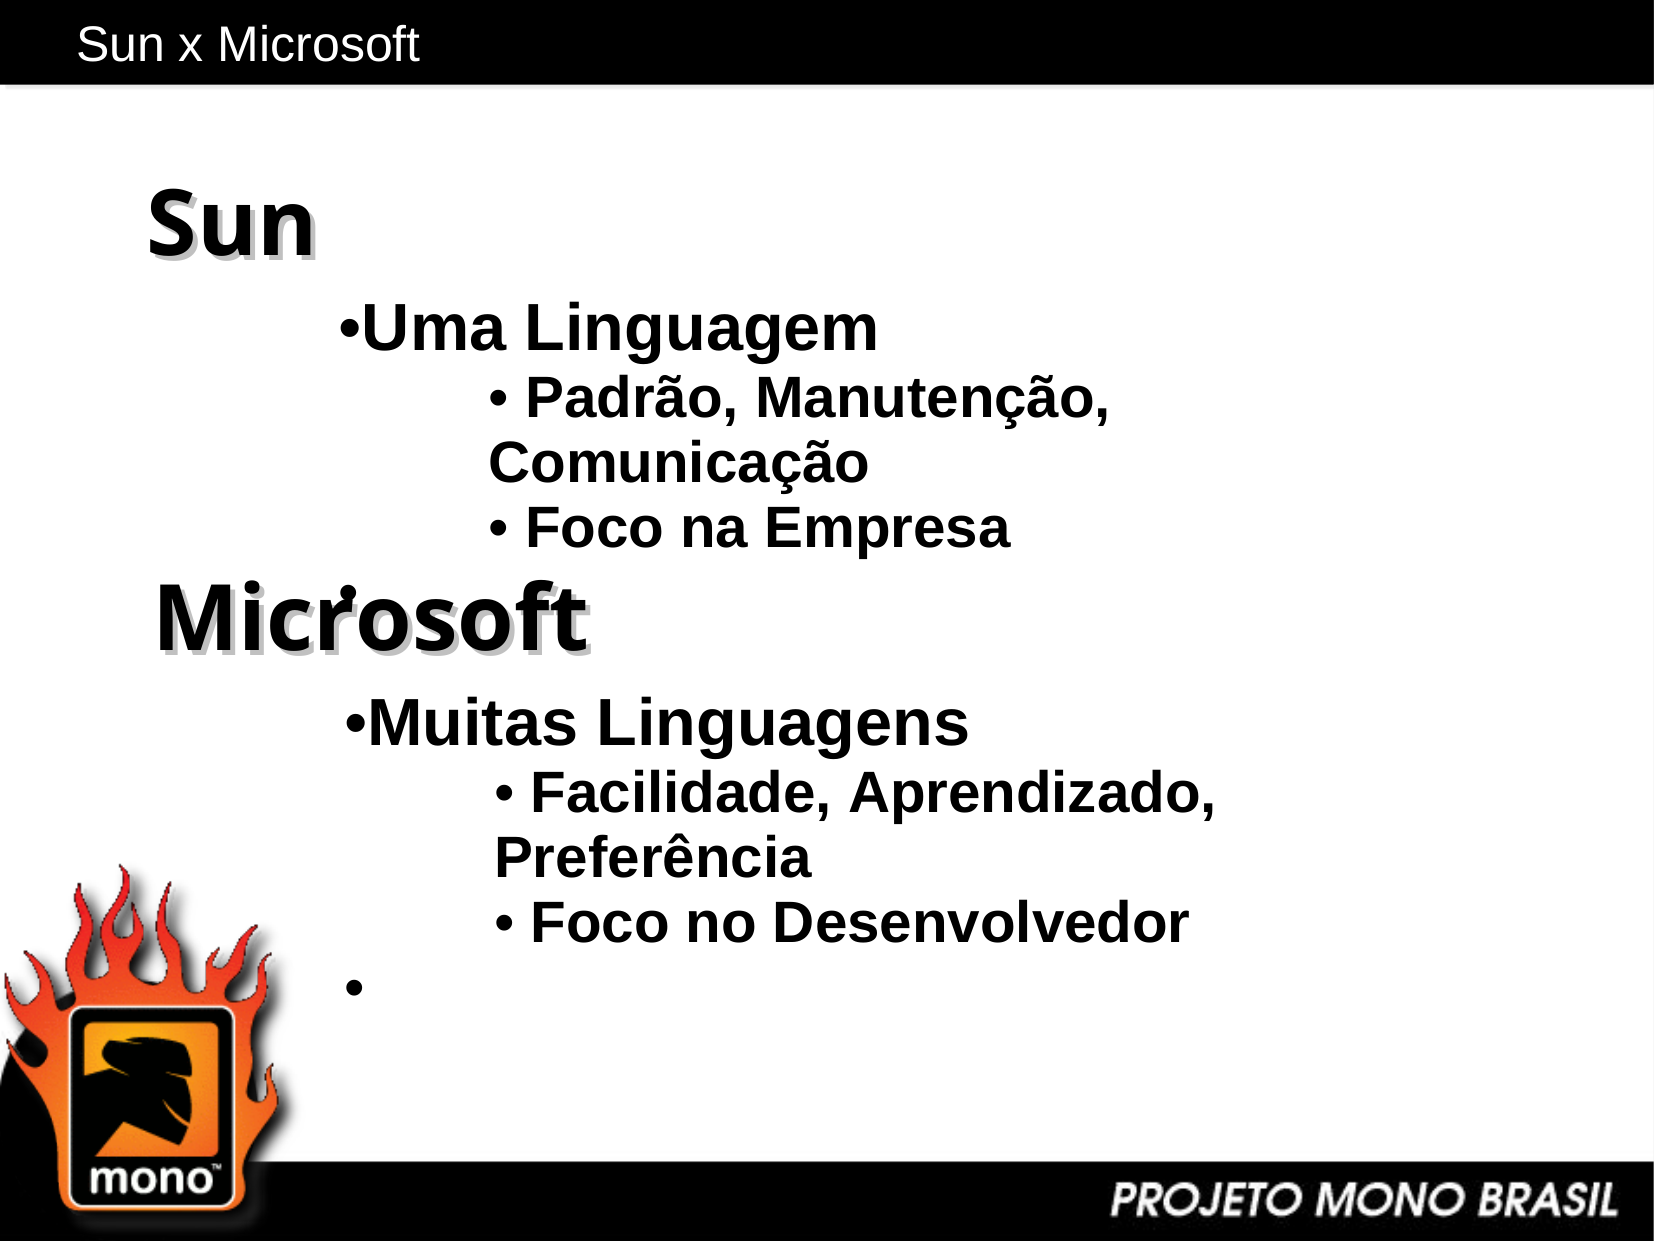

Sun x Microsoft
Sun
Uma Linguagem
 Padrão, Manutenção, Comunicação
 Foco na Empresa
Microsoft
Muitas Linguagens
 Facilidade, Aprendizado, Preferência
 Foco no Desenvolvedor